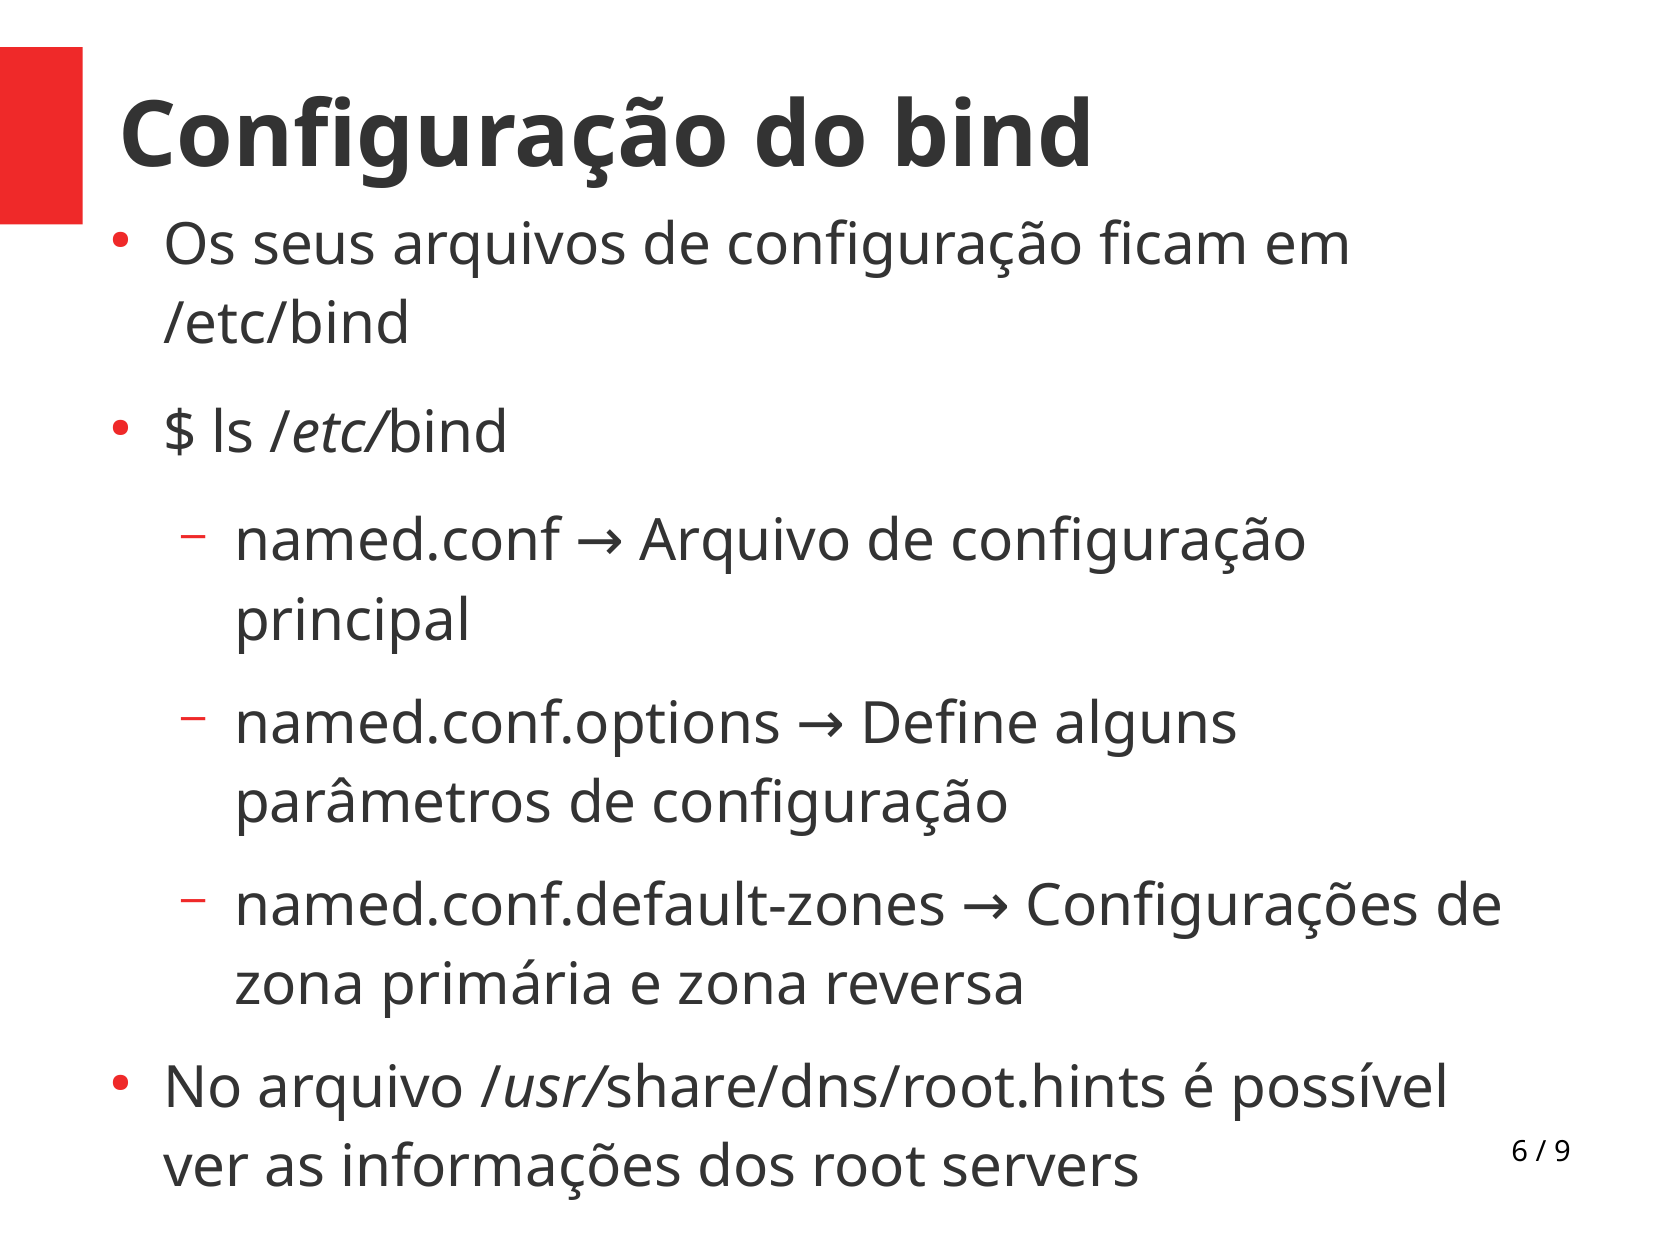

# Configuração do bind
Os seus arquivos de configuração ficam em /etc/bind
$ ls /etc/bind
named.conf → Arquivo de configuração principal
named.conf.options → Define alguns parâmetros de configuração
named.conf.default-zones → Configurações de zona primária e zona reversa
No arquivo /usr/share/dns/root.hints é possível ver as informações dos root servers
6